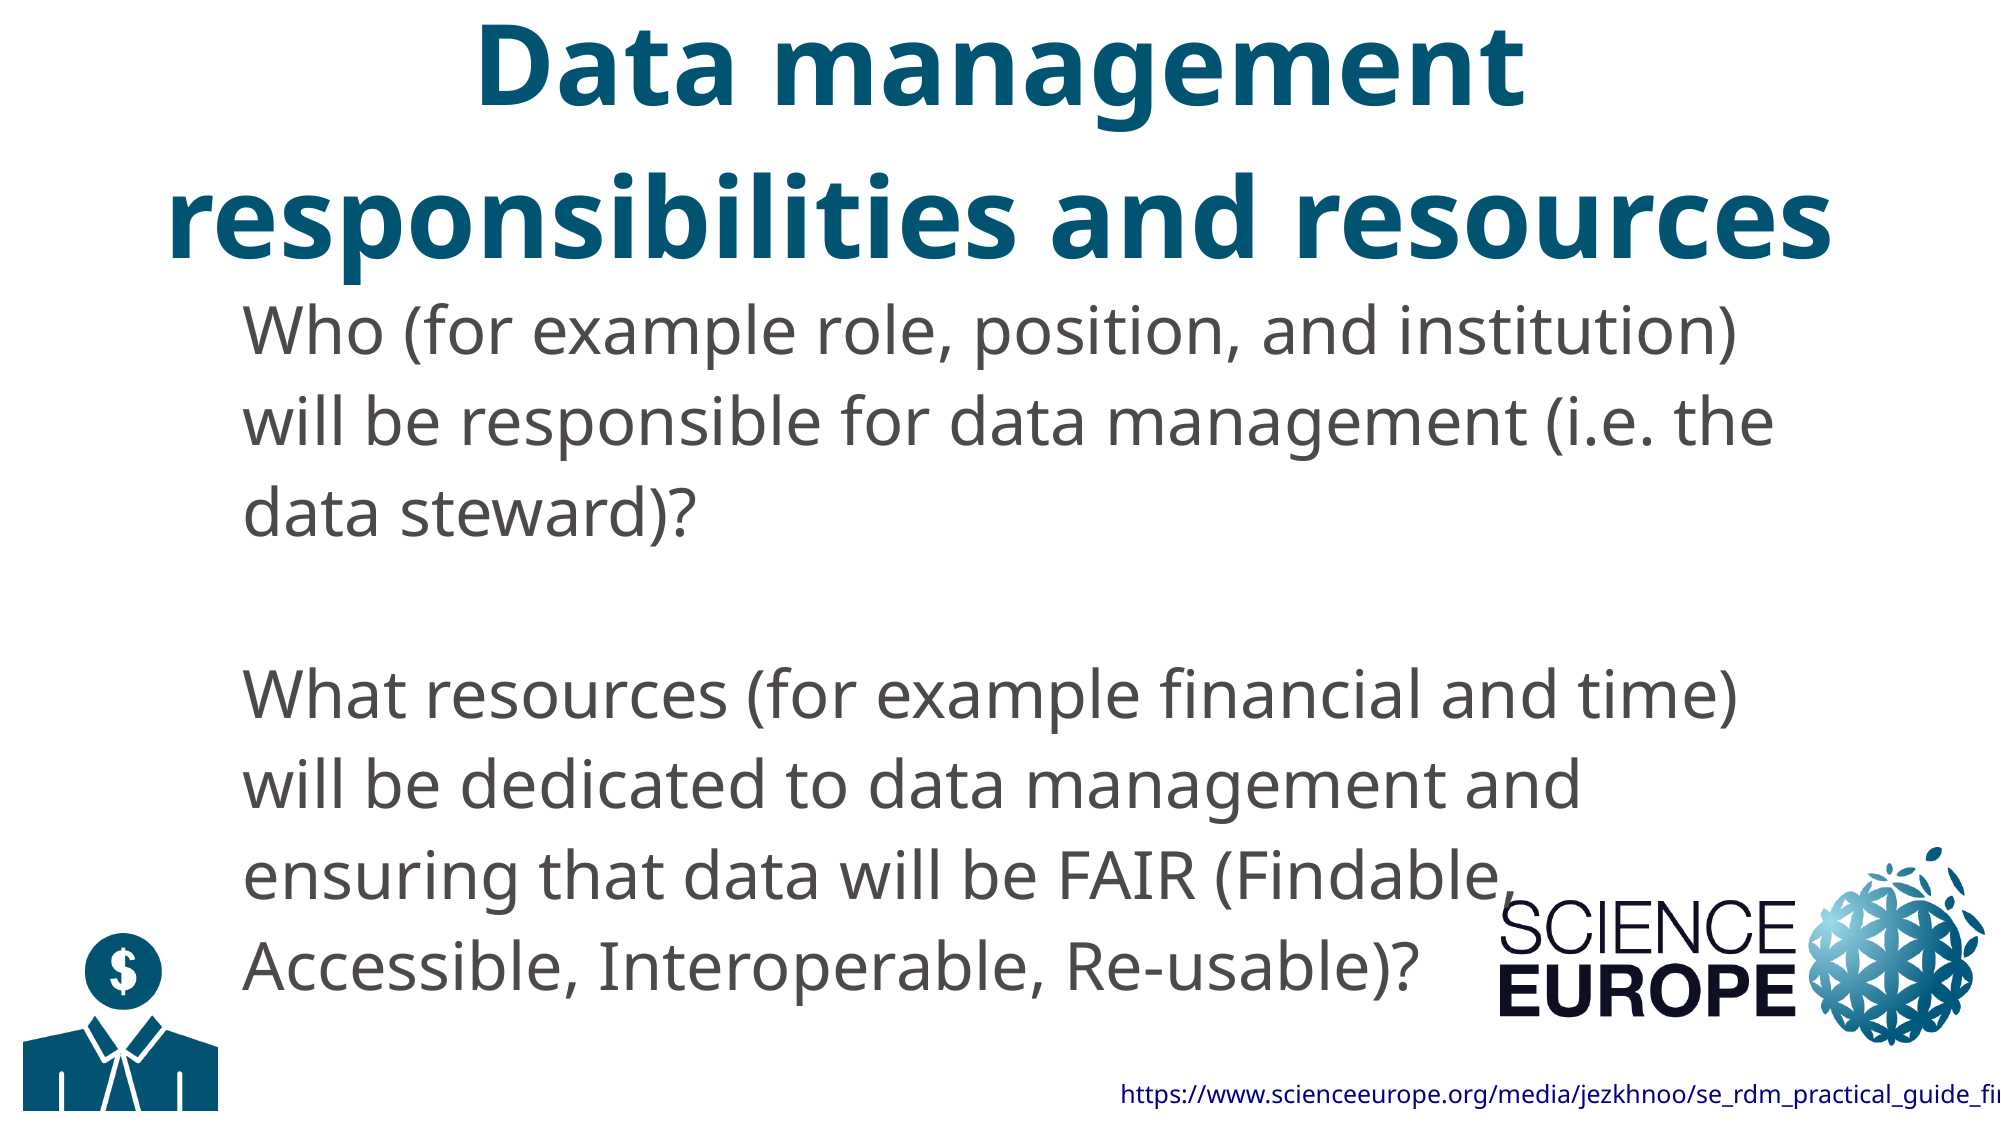

# Data management responsibilities and resources
Who (for example role, position, and institution) will be responsible for data management (i.e. the data steward)?
What resources (for example financial and time) will be dedicated to data management and ensuring that data will be FAIR (Findable, Accessible, Interoperable, Re-usable)?
https://www.scienceeurope.org/media/jezkhnoo/se_rdm_practical_guide_final.pdf